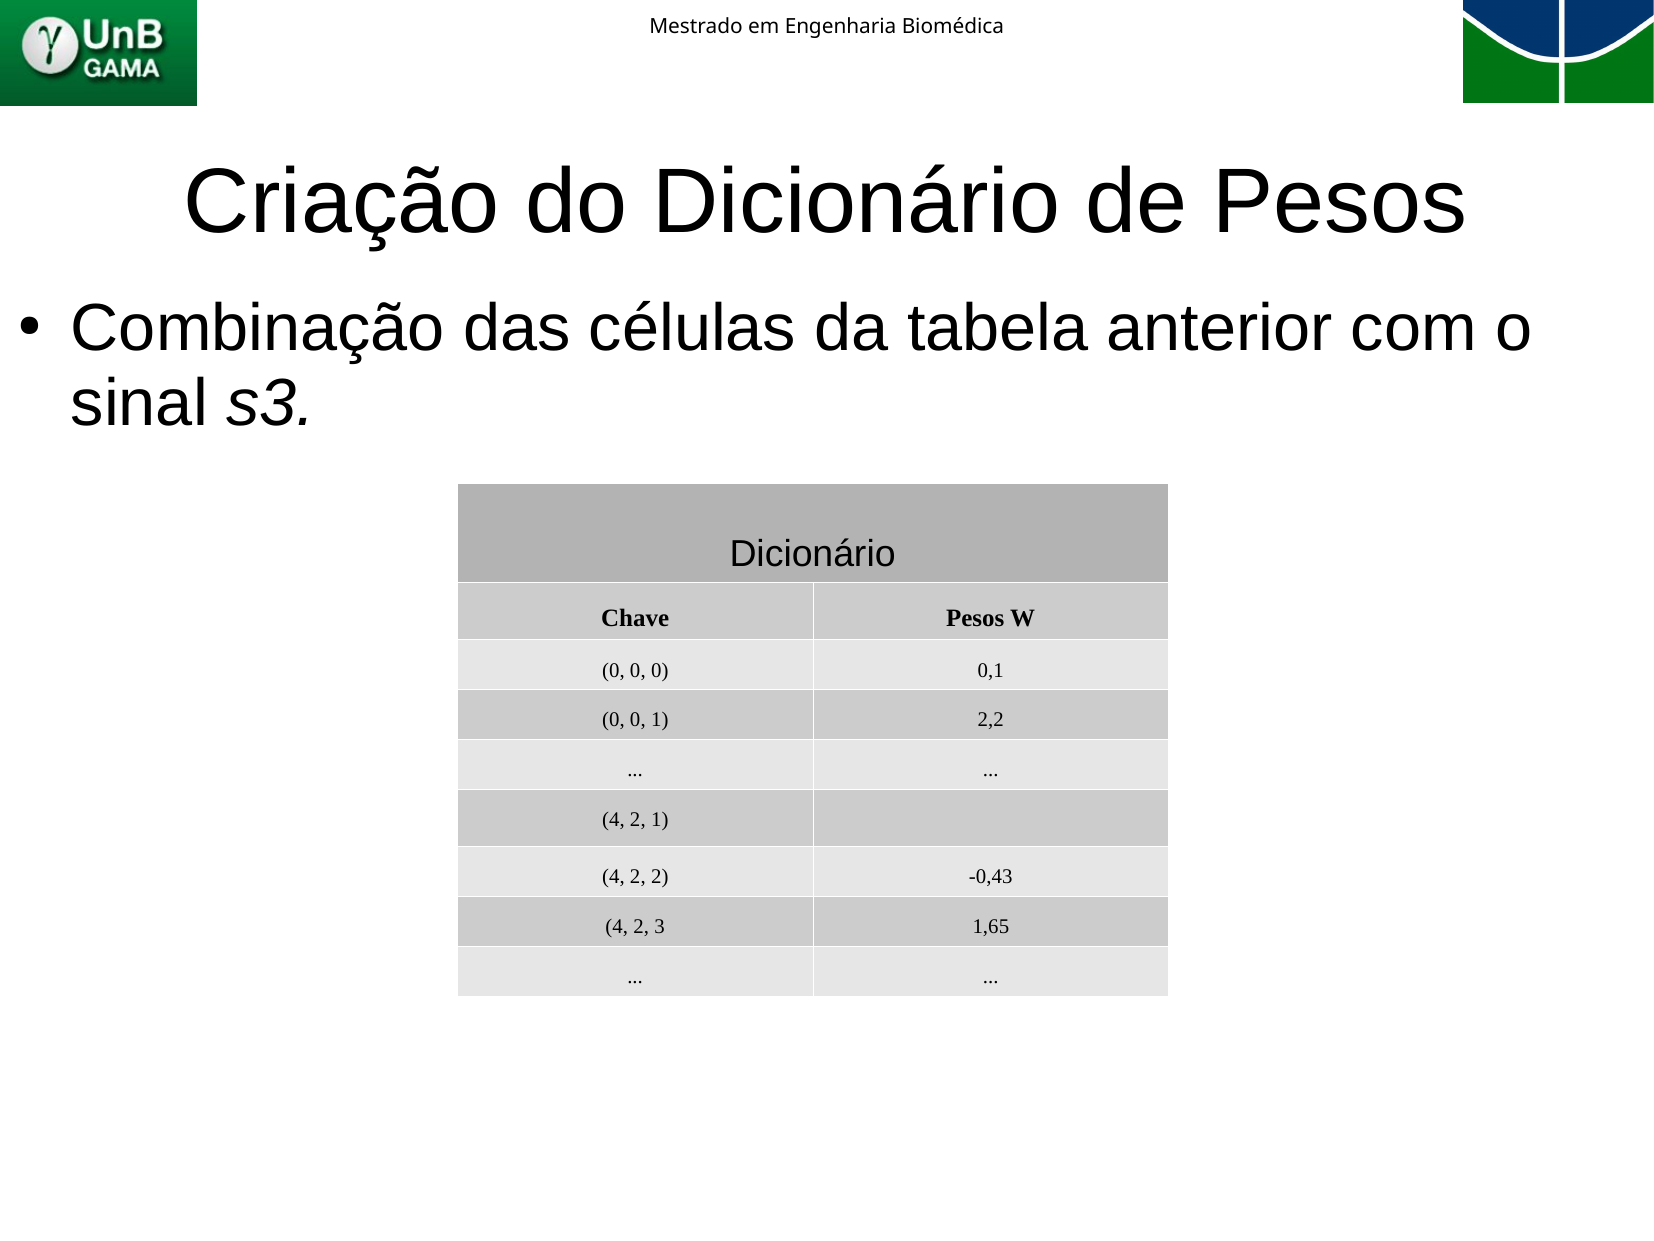

# Criação do Dicionário de Pesos
Combinação das células da tabela anterior com o sinal s3.
| Dicionário | |
| --- | --- |
| Chave | Pesos W |
| (0, 0, 0) | 0,1 |
| (0, 0, 1) | 2,2 |
| ... | ... |
| (4, 2, 1) | |
| (4, 2, 2) | -0,43 |
| (4, 2, 3 | 1,65 |
| ... | ... |